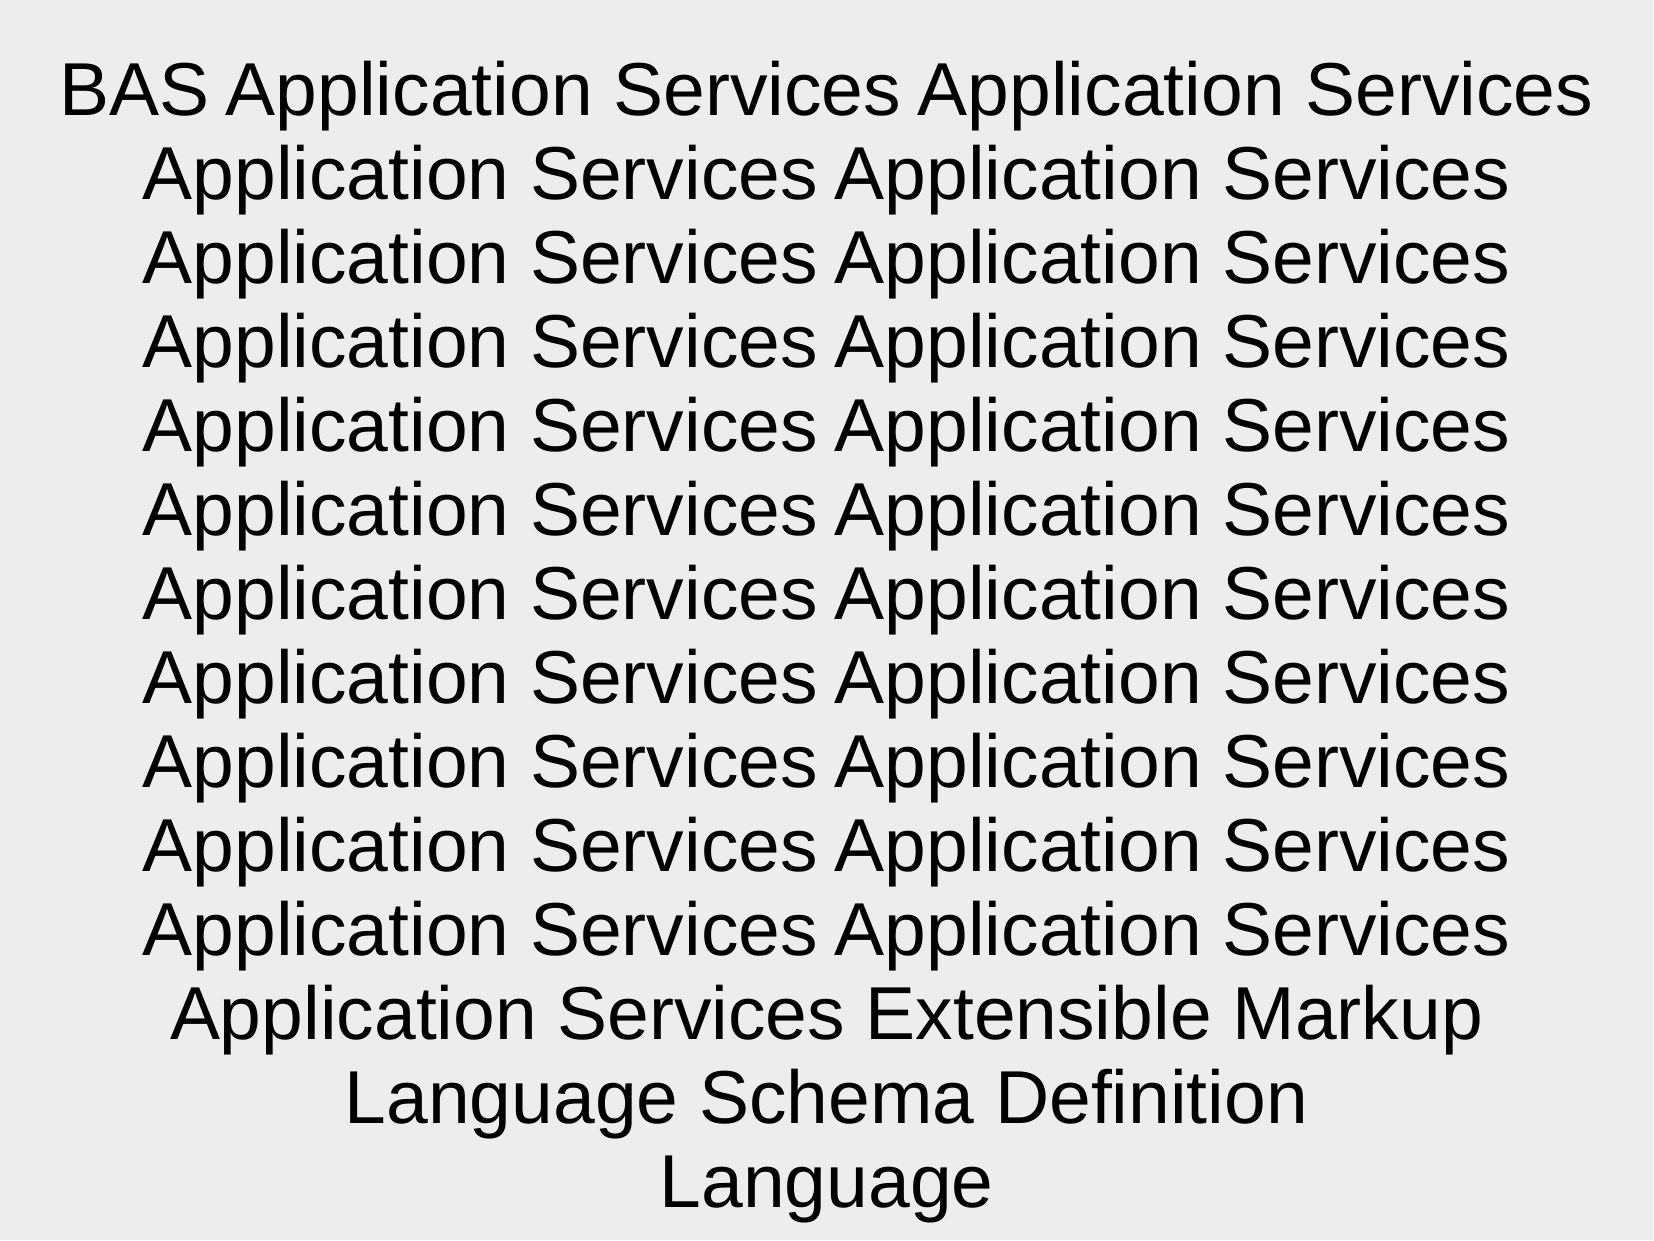

BAS Application Services Application Services Application Services Application Services Application Services Application Services Application Services Application Services Application Services Application Services Application Services Application Services Application Services Application Services Application Services Application Services Application Services Application Services Application Services Application Services Application Services Application Services Application Services Extensible Markup Language Schema Definition
Language